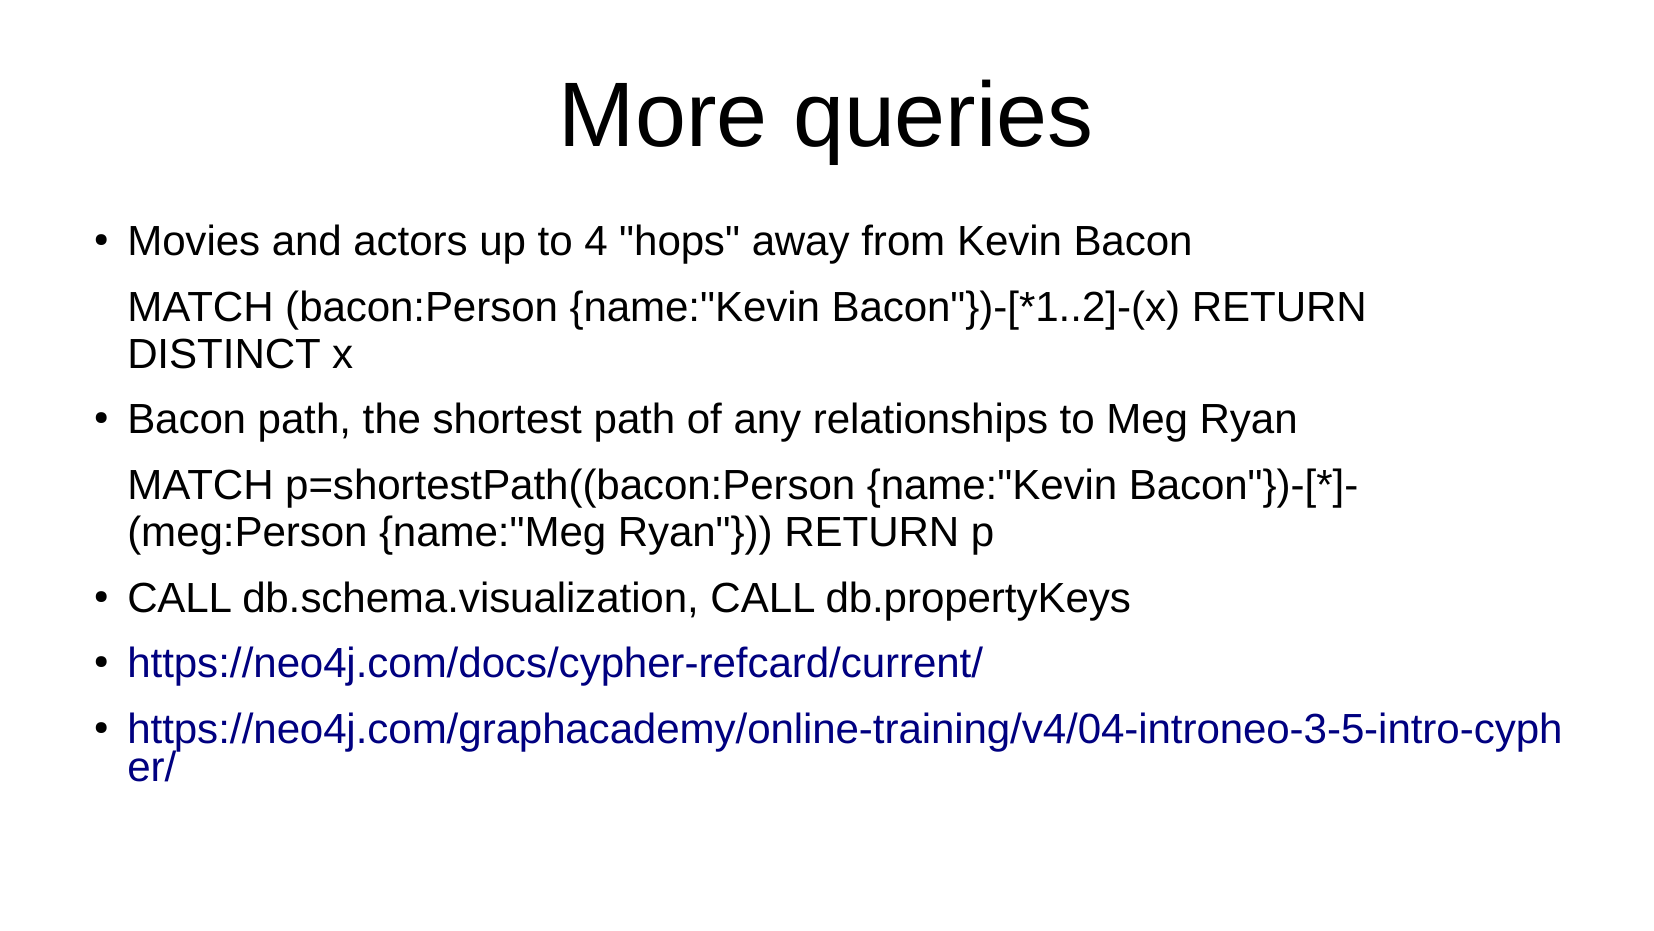

# More queries
Movies and actors up to 4 "hops" away from Kevin Bacon
MATCH (bacon:Person {name:"Kevin Bacon"})-[*1..2]-(x) RETURN DISTINCT x
Bacon path, the shortest path of any relationships to Meg Ryan
MATCH p=shortestPath((bacon:Person {name:"Kevin Bacon"})-[*]-(meg:Person {name:"Meg Ryan"})) RETURN p
CALL db.schema.visualization, CALL db.propertyKeys
https://neo4j.com/docs/cypher-refcard/current/
https://neo4j.com/graphacademy/online-training/v4/04-introneo-3-5-intro-cypher/